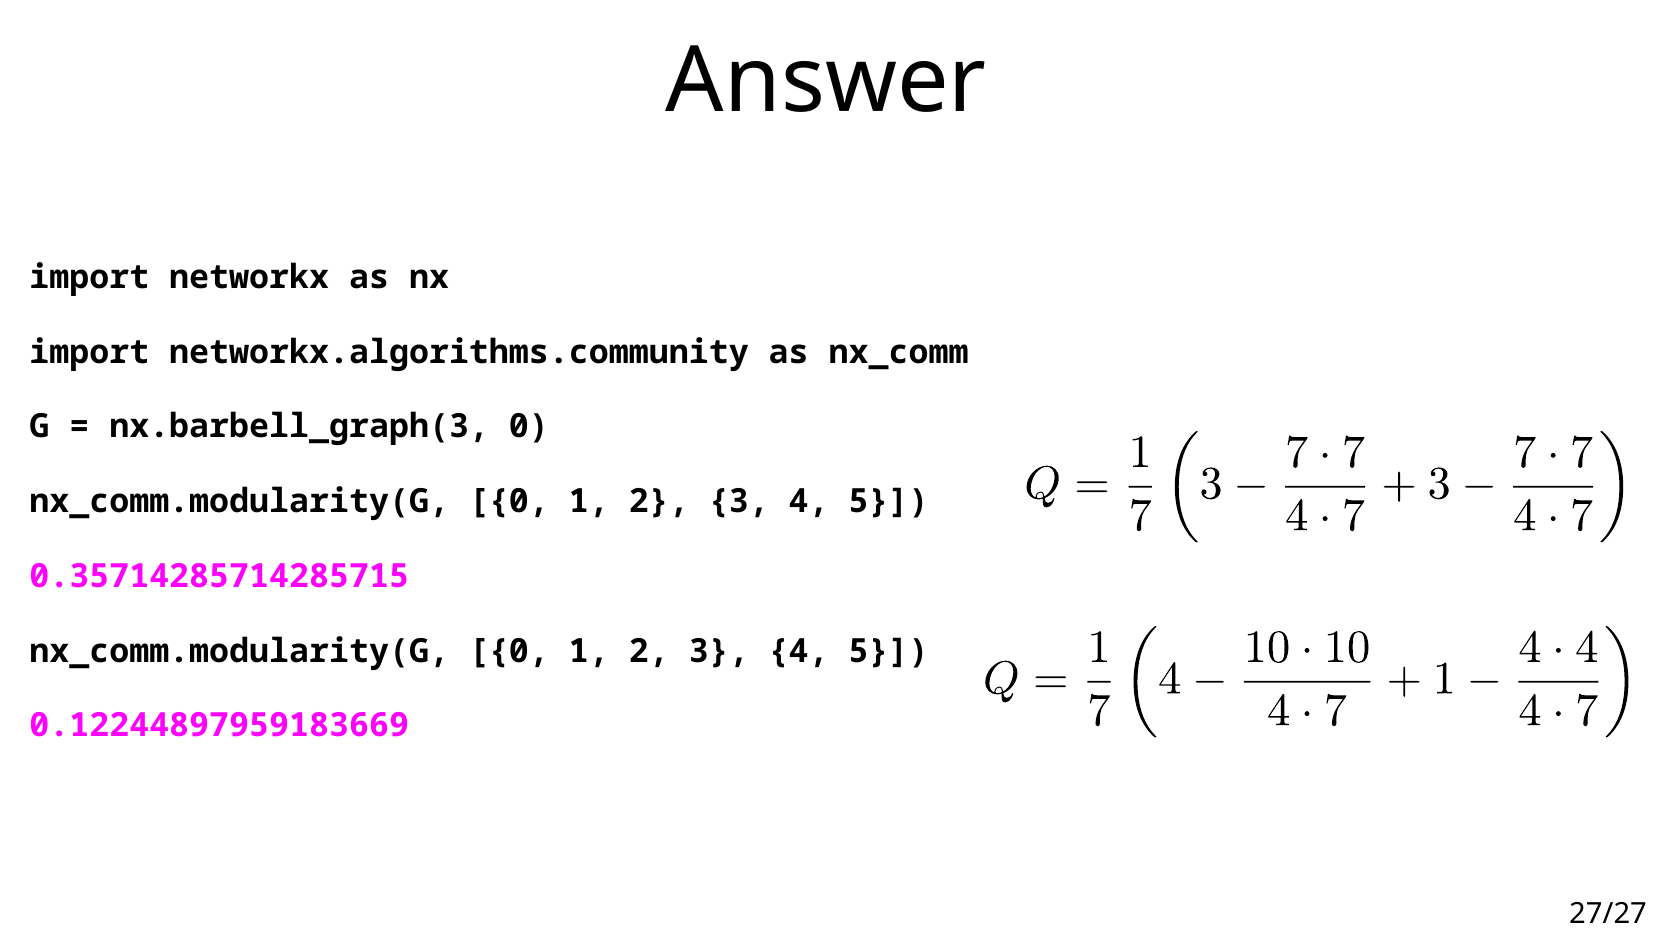

# Answer
import networkx as nx
import networkx.algorithms.community as nx_comm
G = nx.barbell_graph(3, 0)
nx_comm.modularity(G, [{0, 1, 2}, {3, 4, 5}])
0.35714285714285715
nx_comm.modularity(G, [{0, 1, 2, 3}, {4, 5}])
0.12244897959183669
27